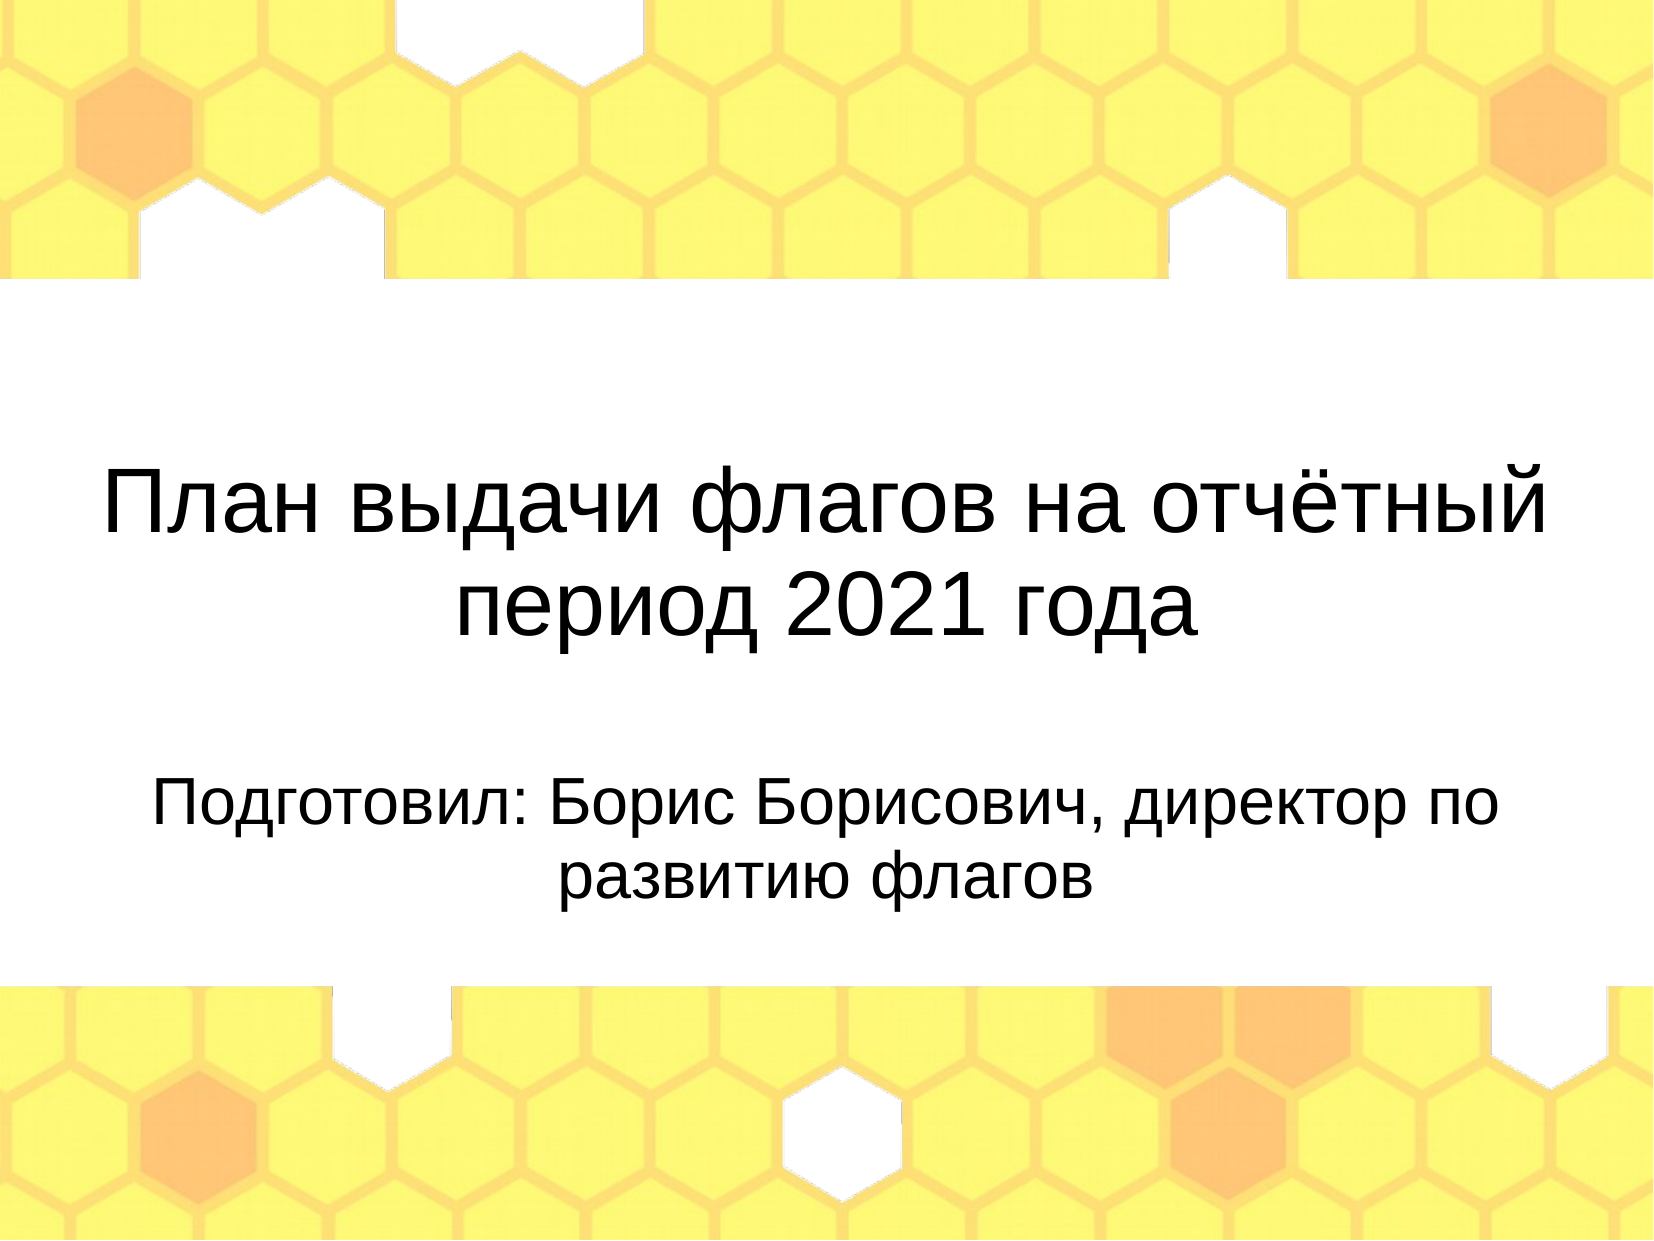

# План выдачи флагов на отчётный период 2021 года
Подготовил: Борис Борисович, директор по развитию флагов